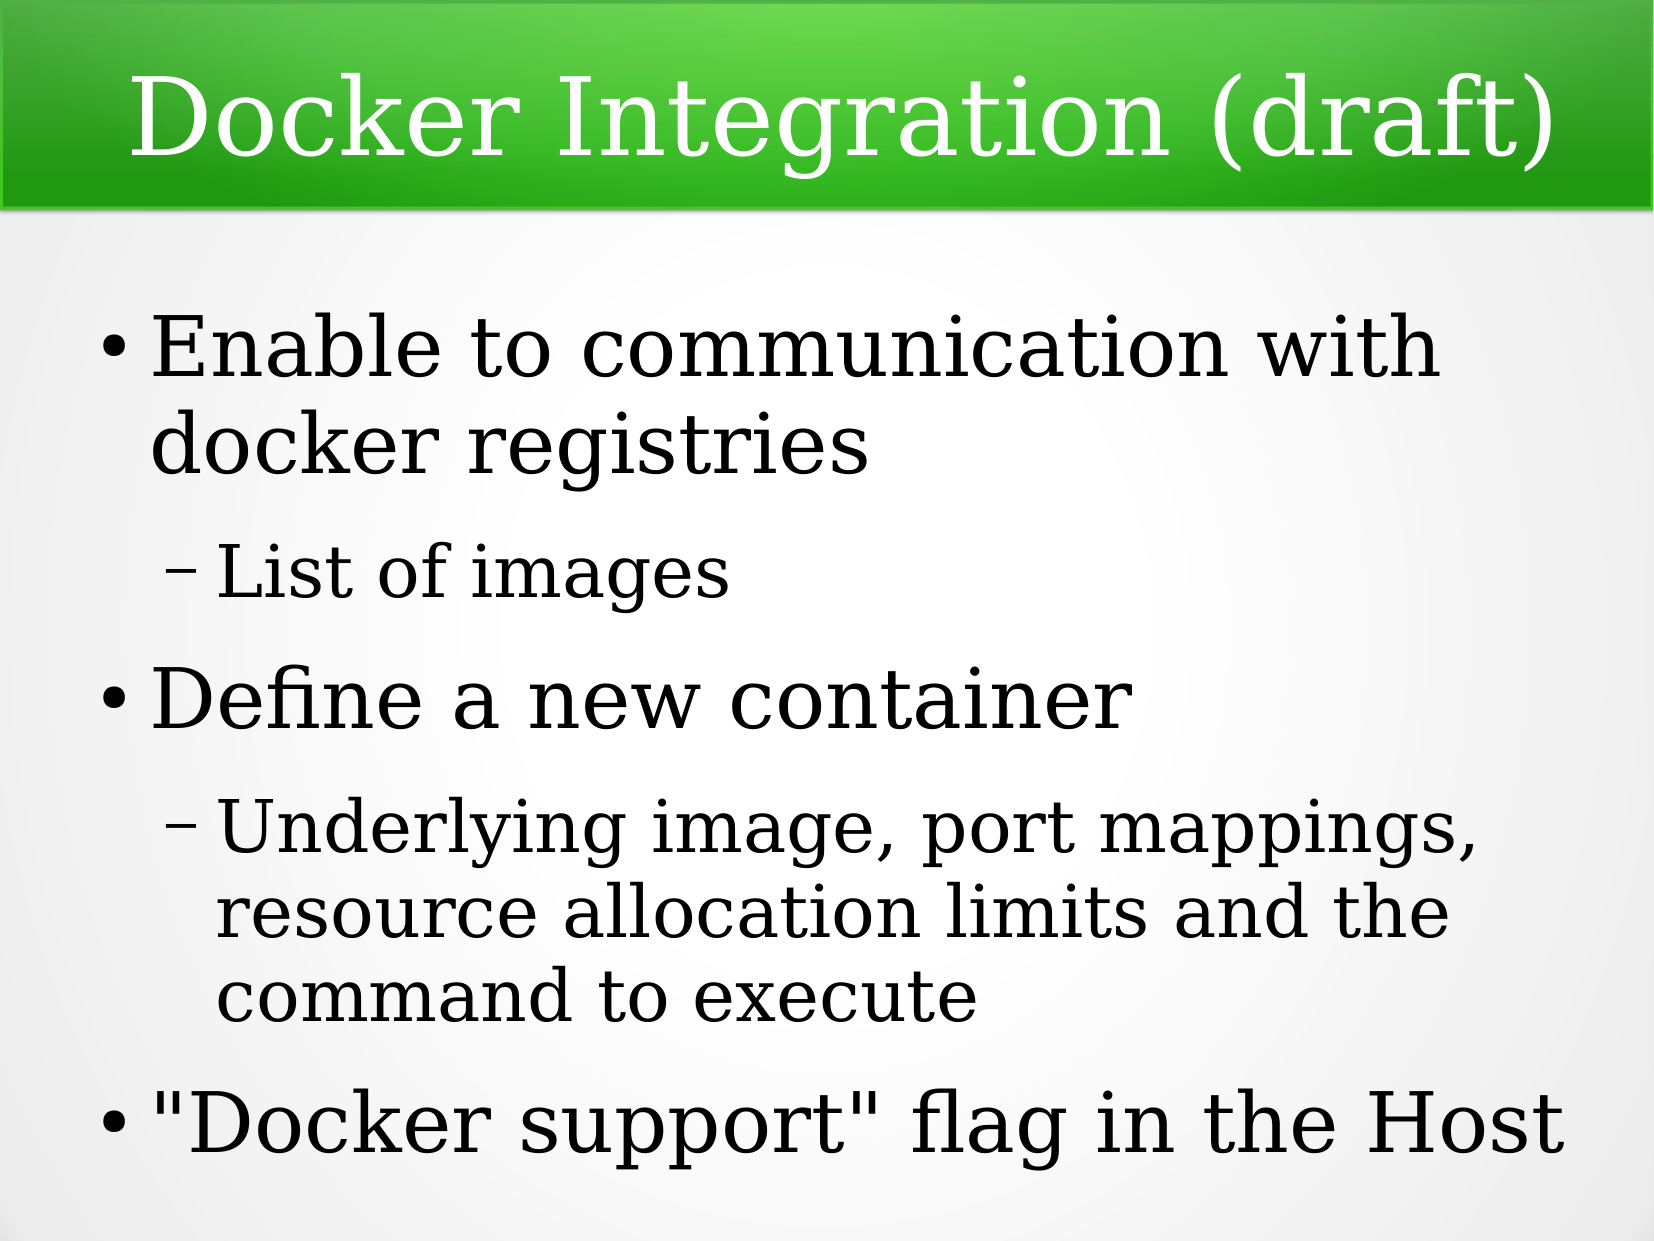

# Docker Integration (draft)
Enable to communication with docker registries
List of images
Define a new container
Underlying image, port mappings, resource allocation limits and the command to execute
"Docker support" flag in the Host